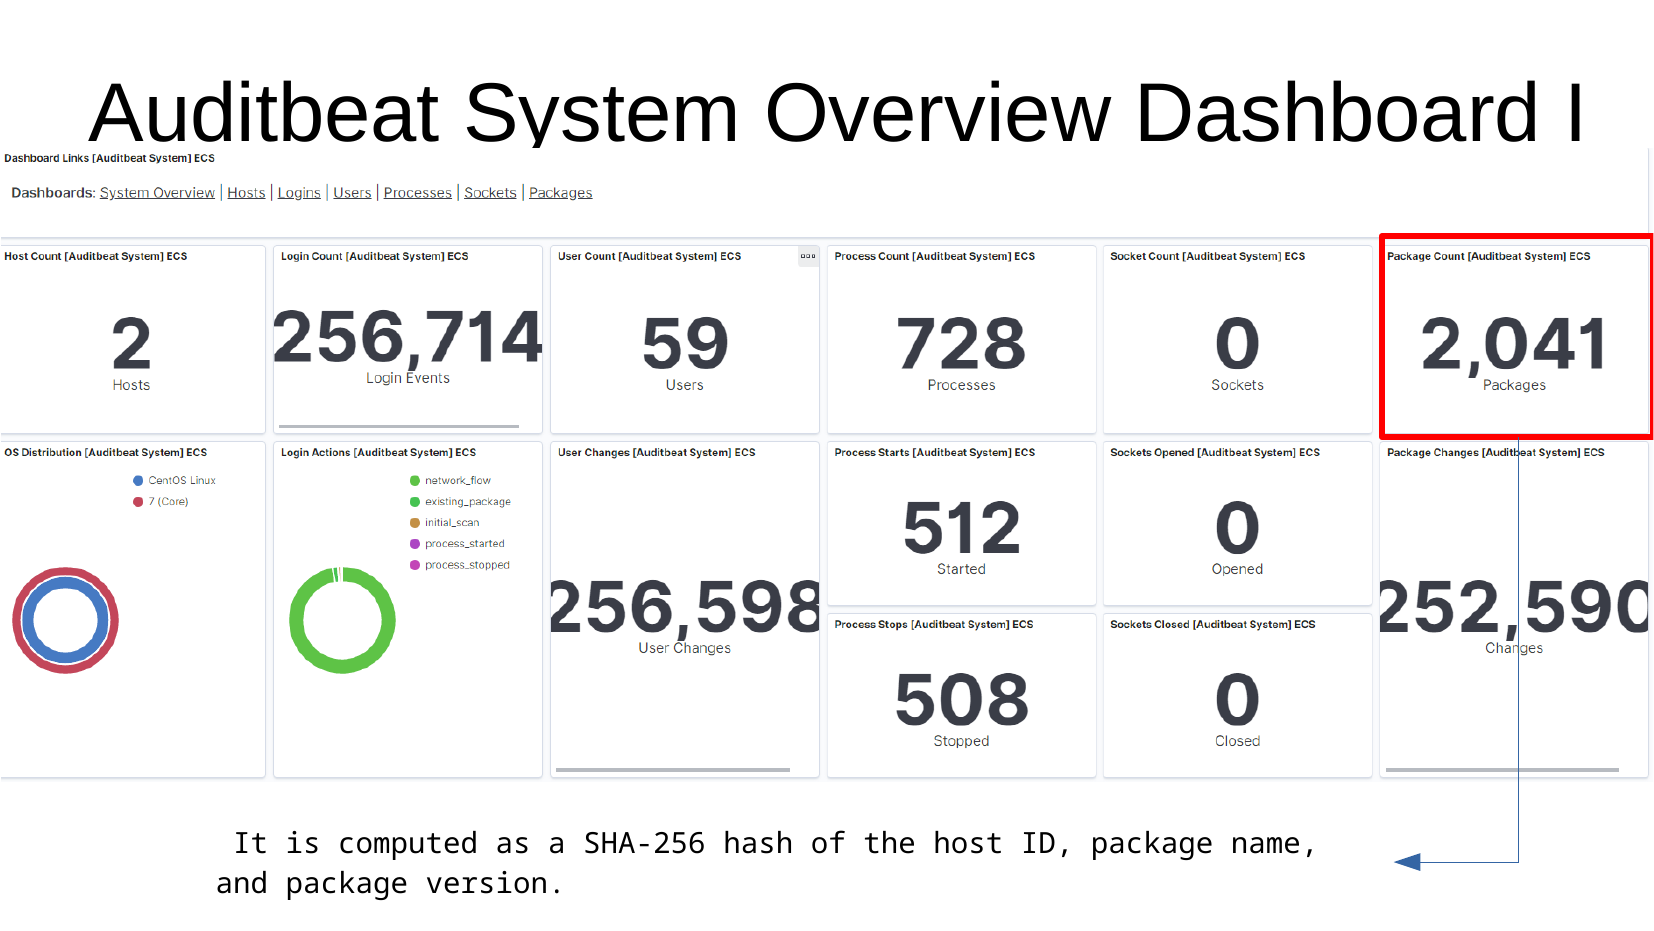

Auditbeat System Overview Dashboard I
 It is computed as a SHA-256 hash of the host ID, package name, and package version.